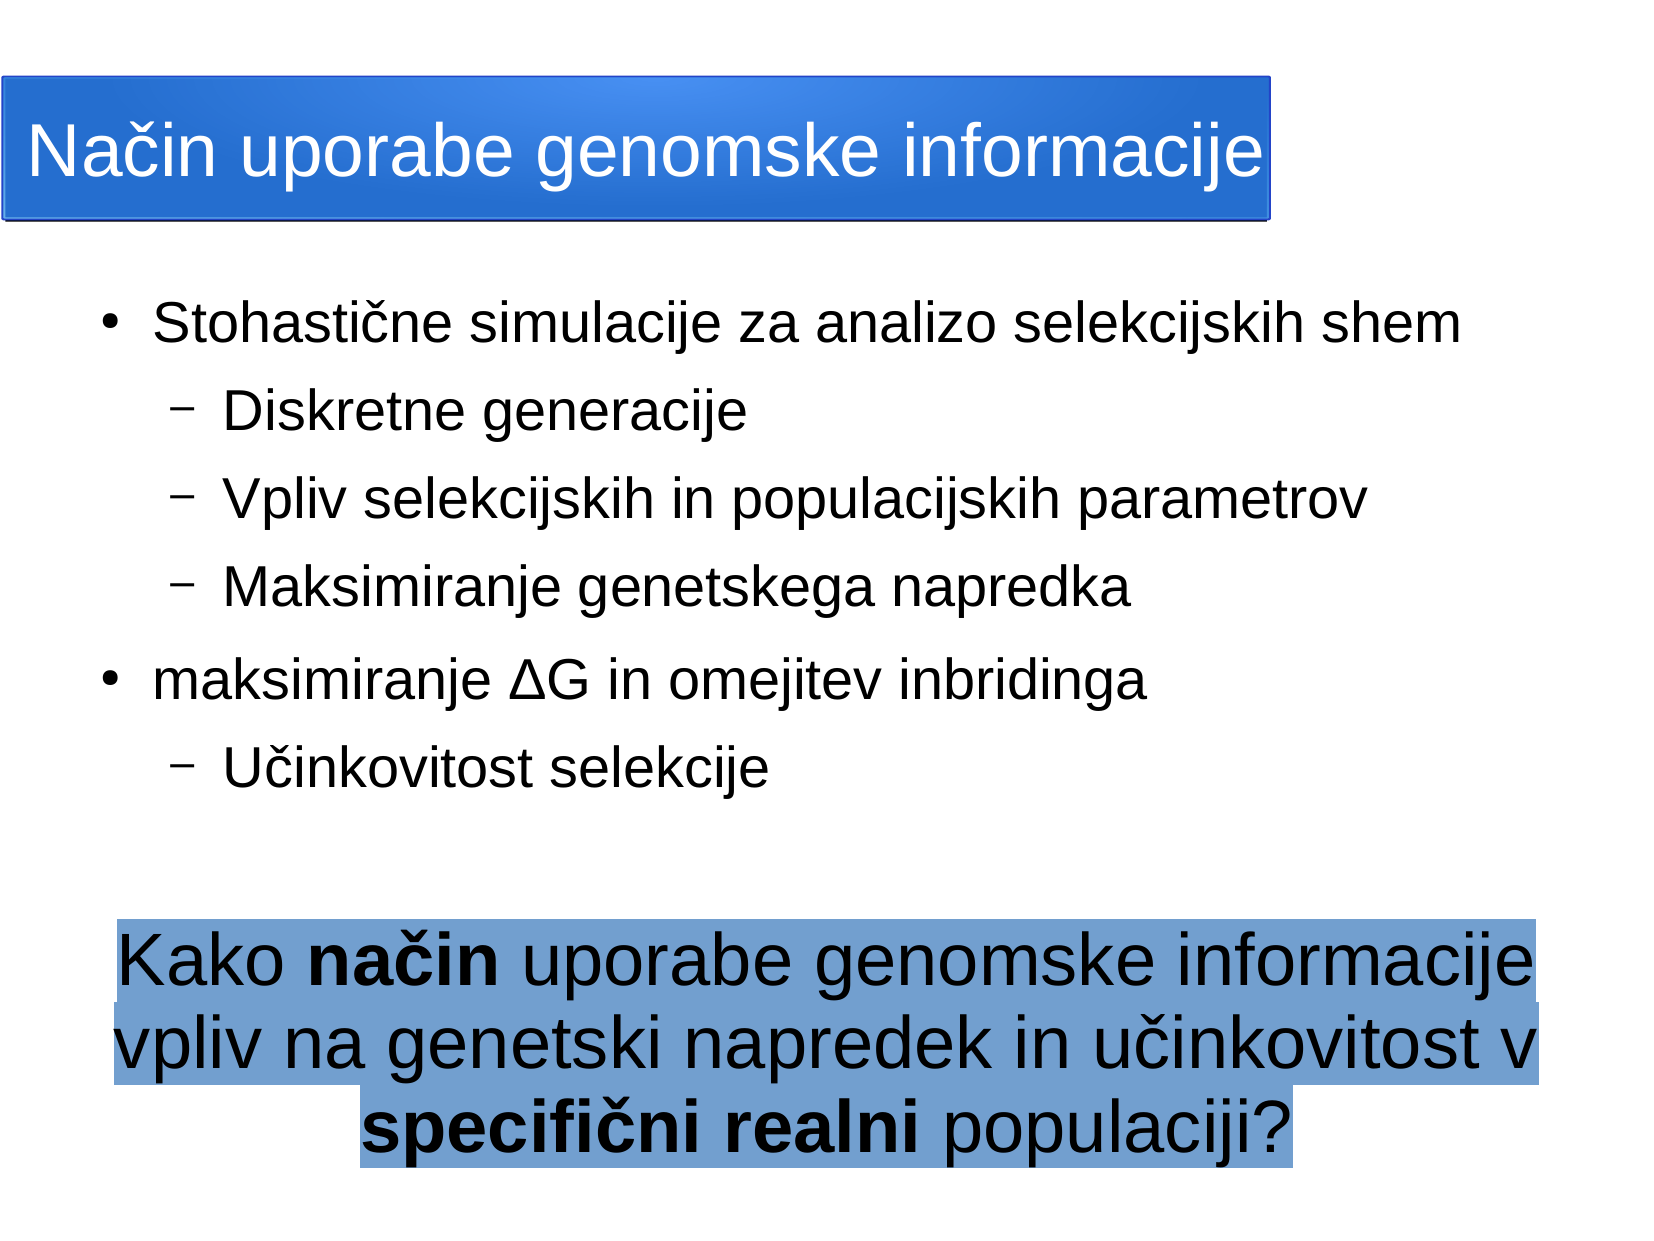

# Način uporabe genomske informacije
Stohastične simulacije za analizo selekcijskih shem
Diskretne generacije
Vpliv selekcijskih in populacijskih parametrov
Maksimiranje genetskega napredka
maksimiranje ΔG in omejitev inbridinga
Učinkovitost selekcije
Kako način uporabe genomske informacije vpliv na genetski napredek in učinkovitost v specifični realni populaciji?